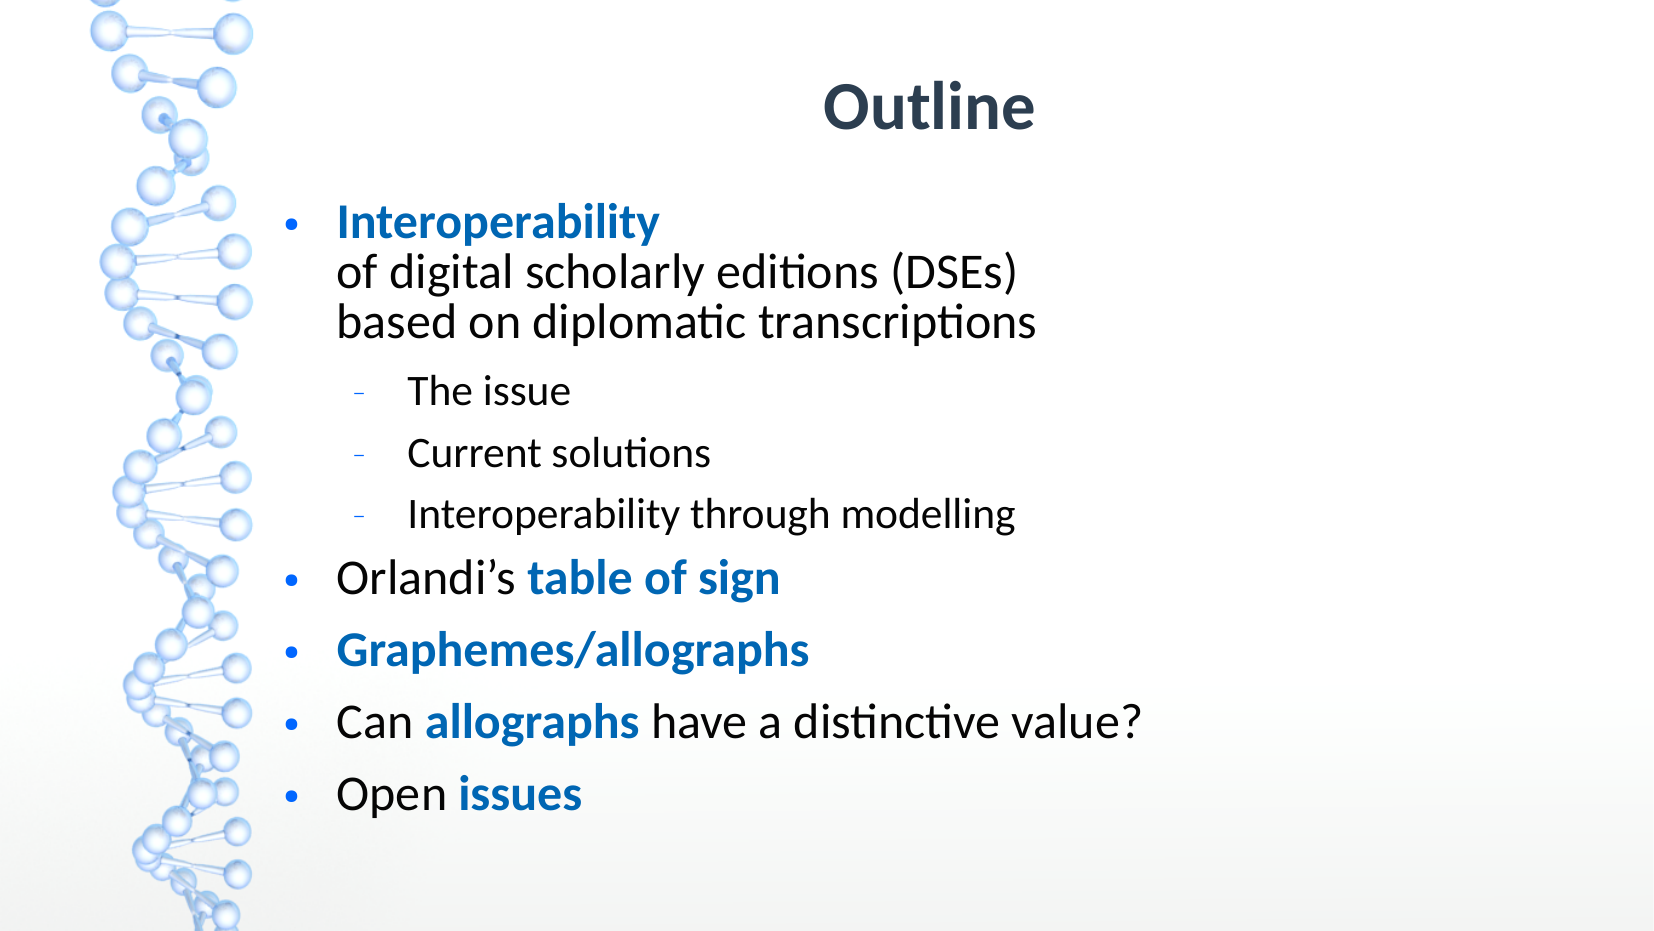

# Outline
Interoperability
of digital scholarly editions (DSEs)
based on diplomatic transcriptions
The issue
Current solutions
Interoperability through modelling
Orlandi’s table of sign
Graphemes/allographs
Can allographs have a distinctive value?
Open issues